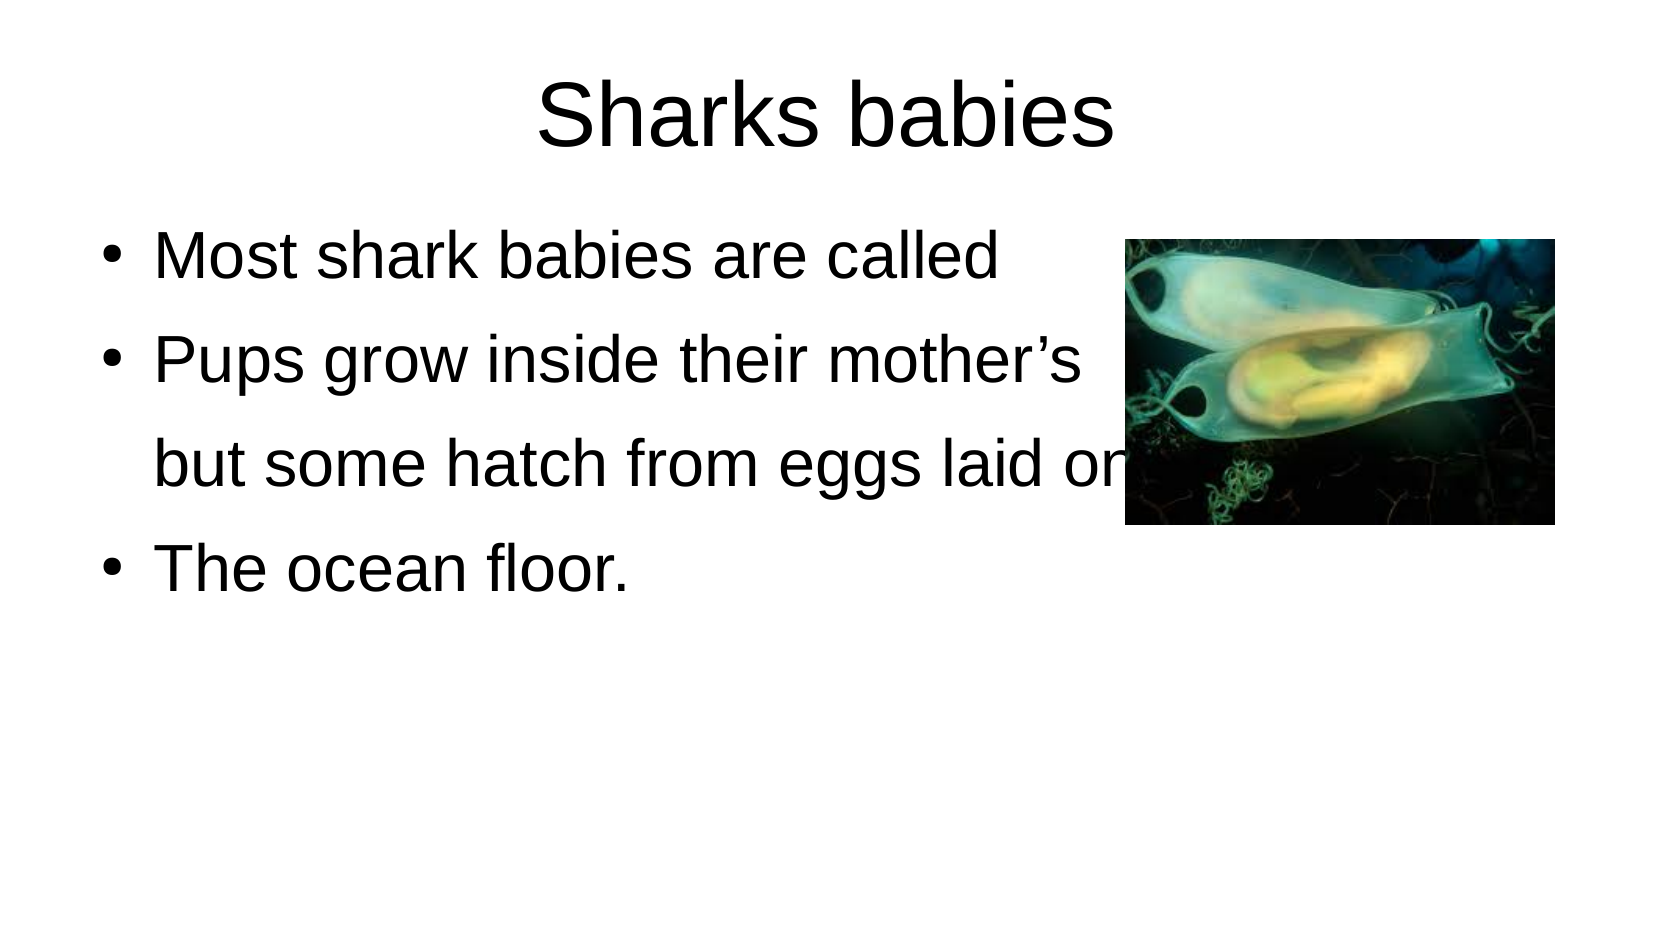

# Sharks babies
Most shark babies are called
Pups grow inside their mother’s
but some hatch from eggs laid on
The ocean floor.